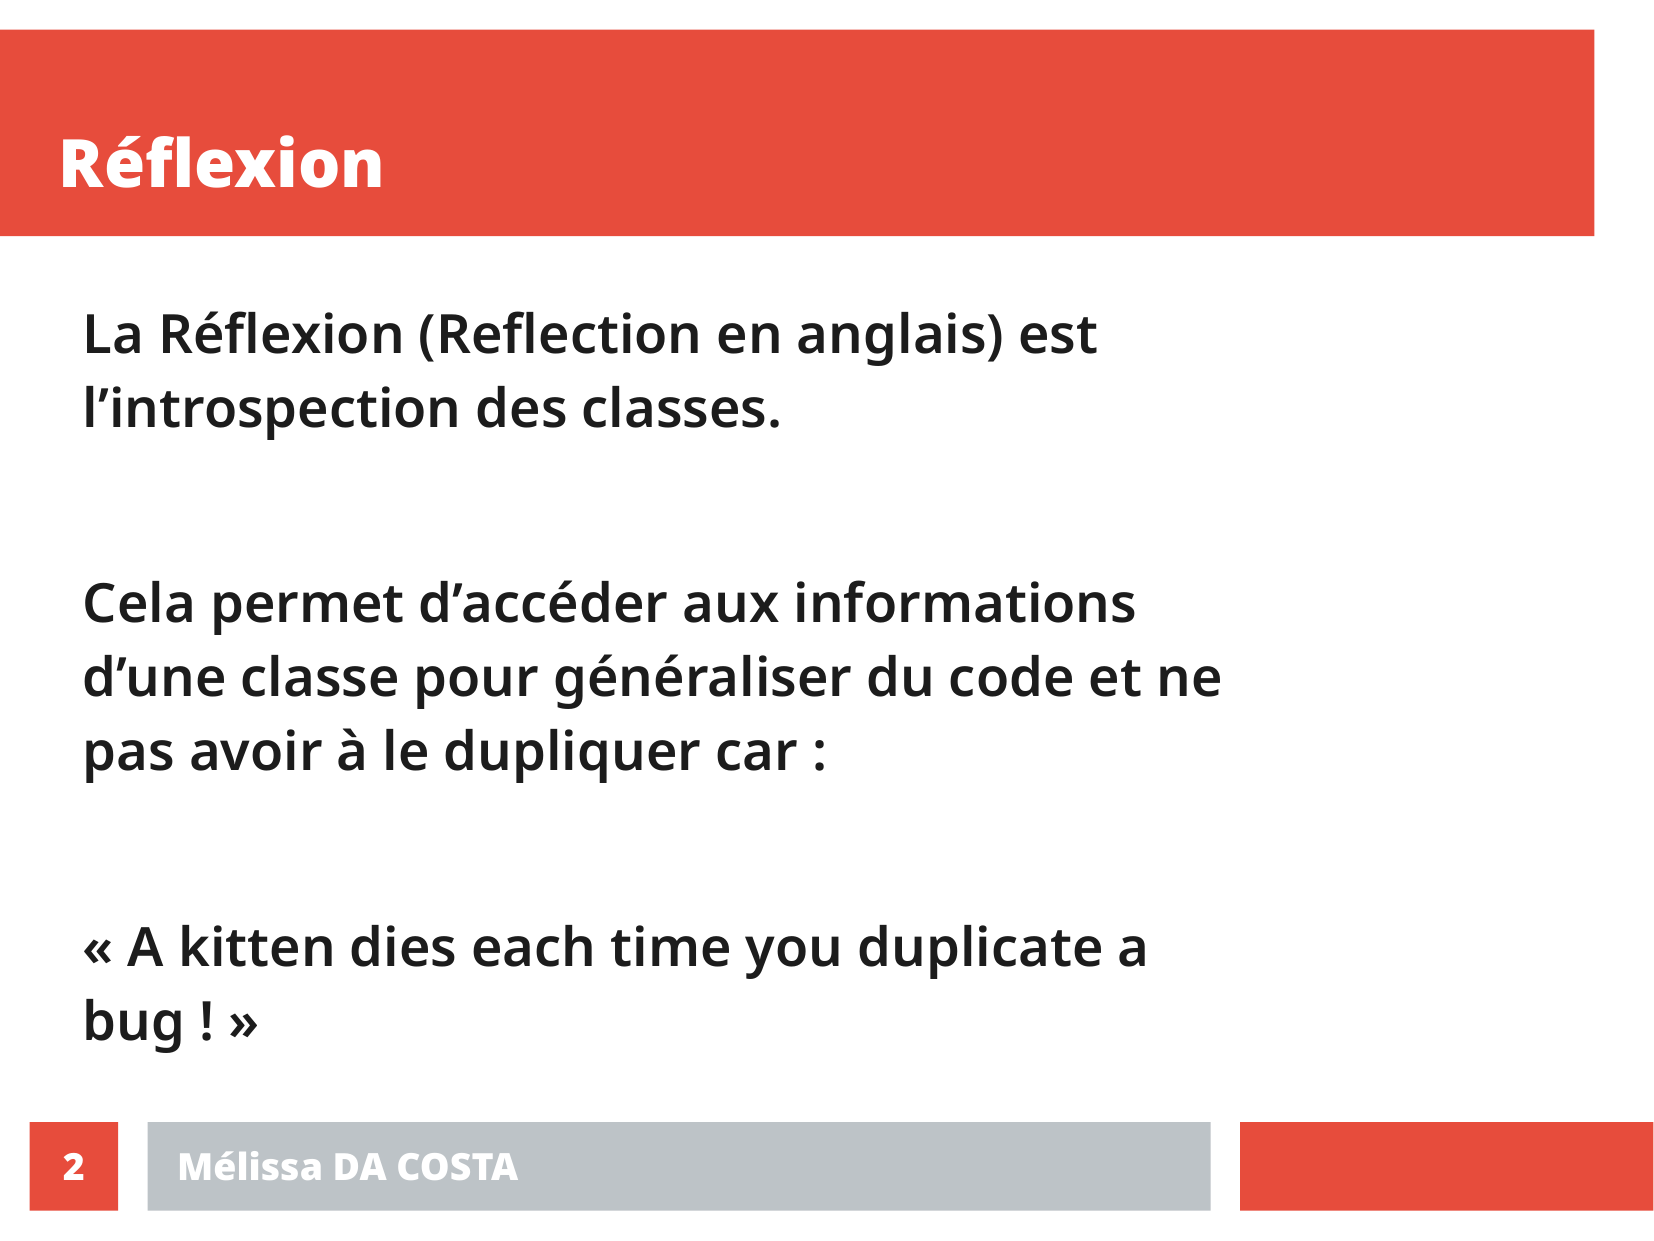

# Réflexion
La Réflexion (Reflection en anglais) est l’introspection des classes.
Cela permet d’accéder aux informations d’une classe pour généraliser du code et ne pas avoir à le dupliquer car :
« A kitten dies each time you duplicate a bug ! »
2
Mélissa DA COSTA